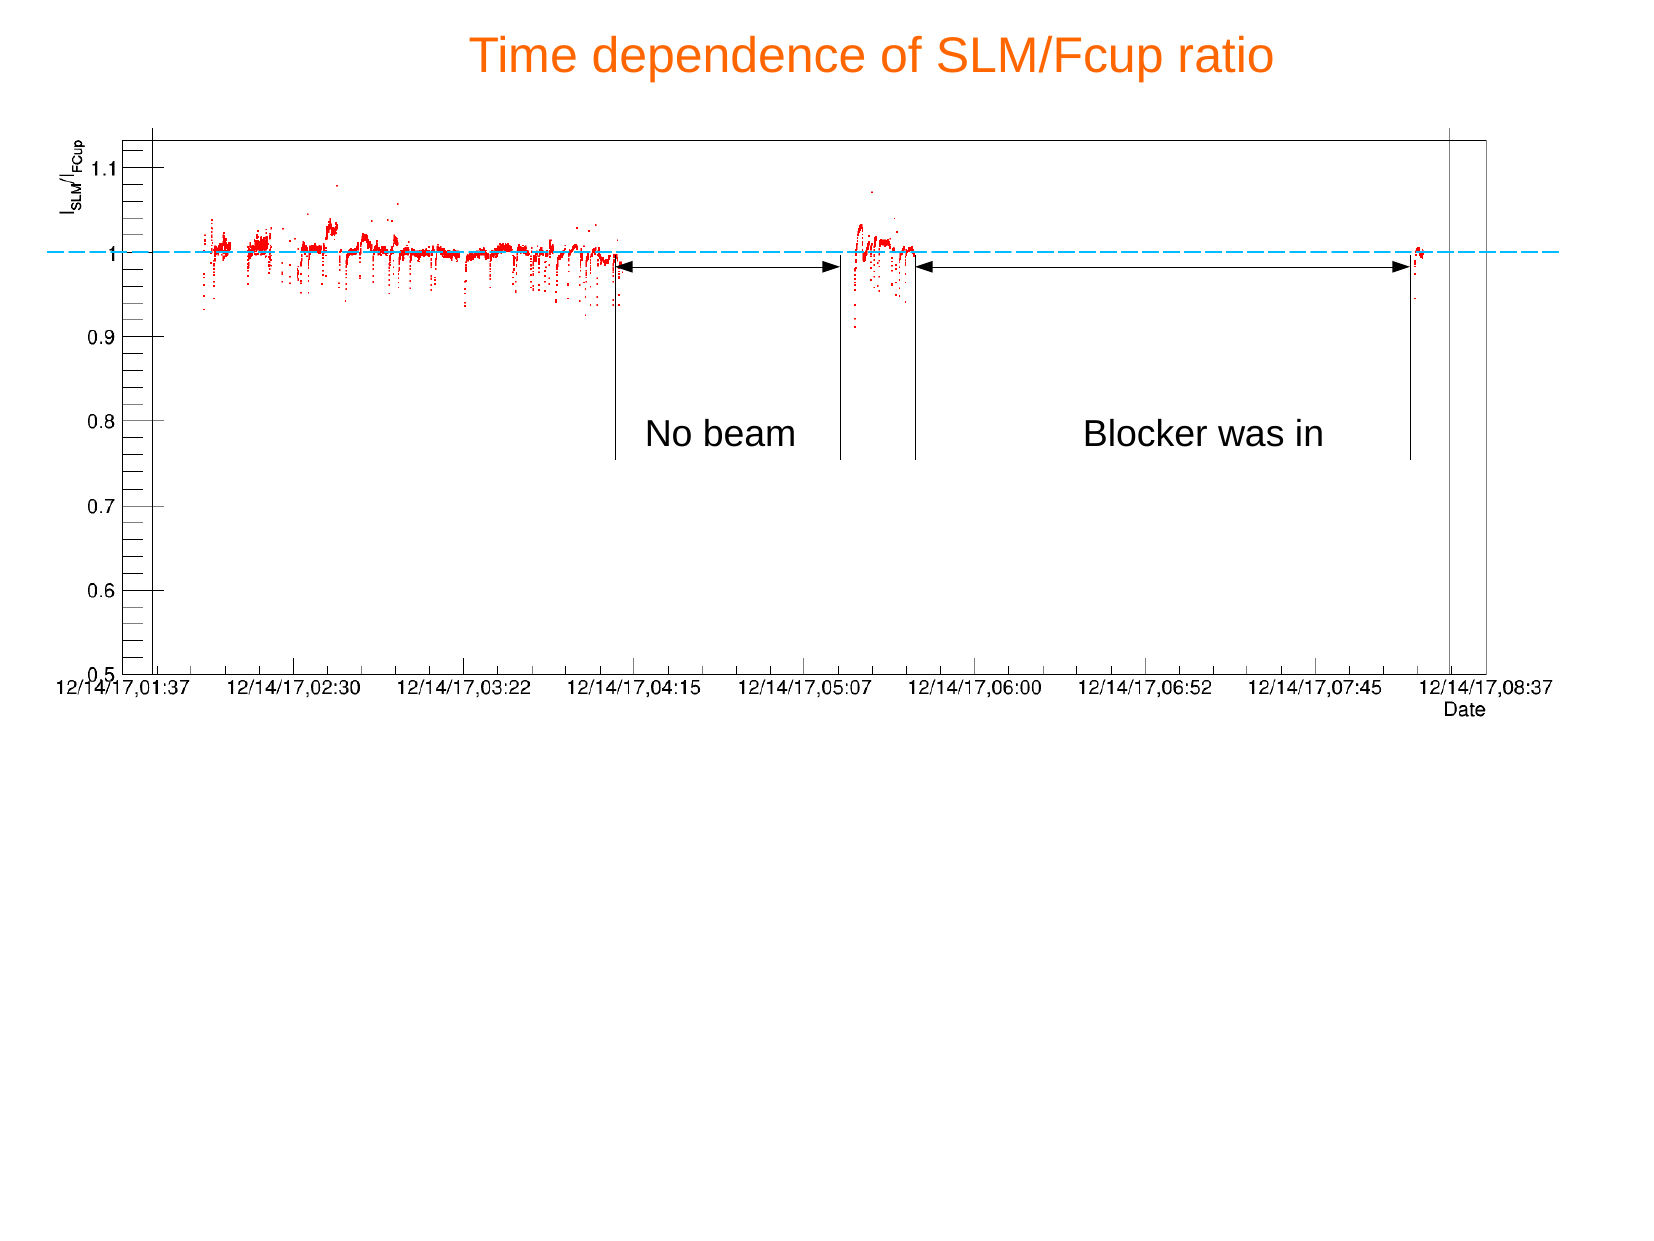

Time dependence of SLM/Fcup ratio
No beam
Blocker was in